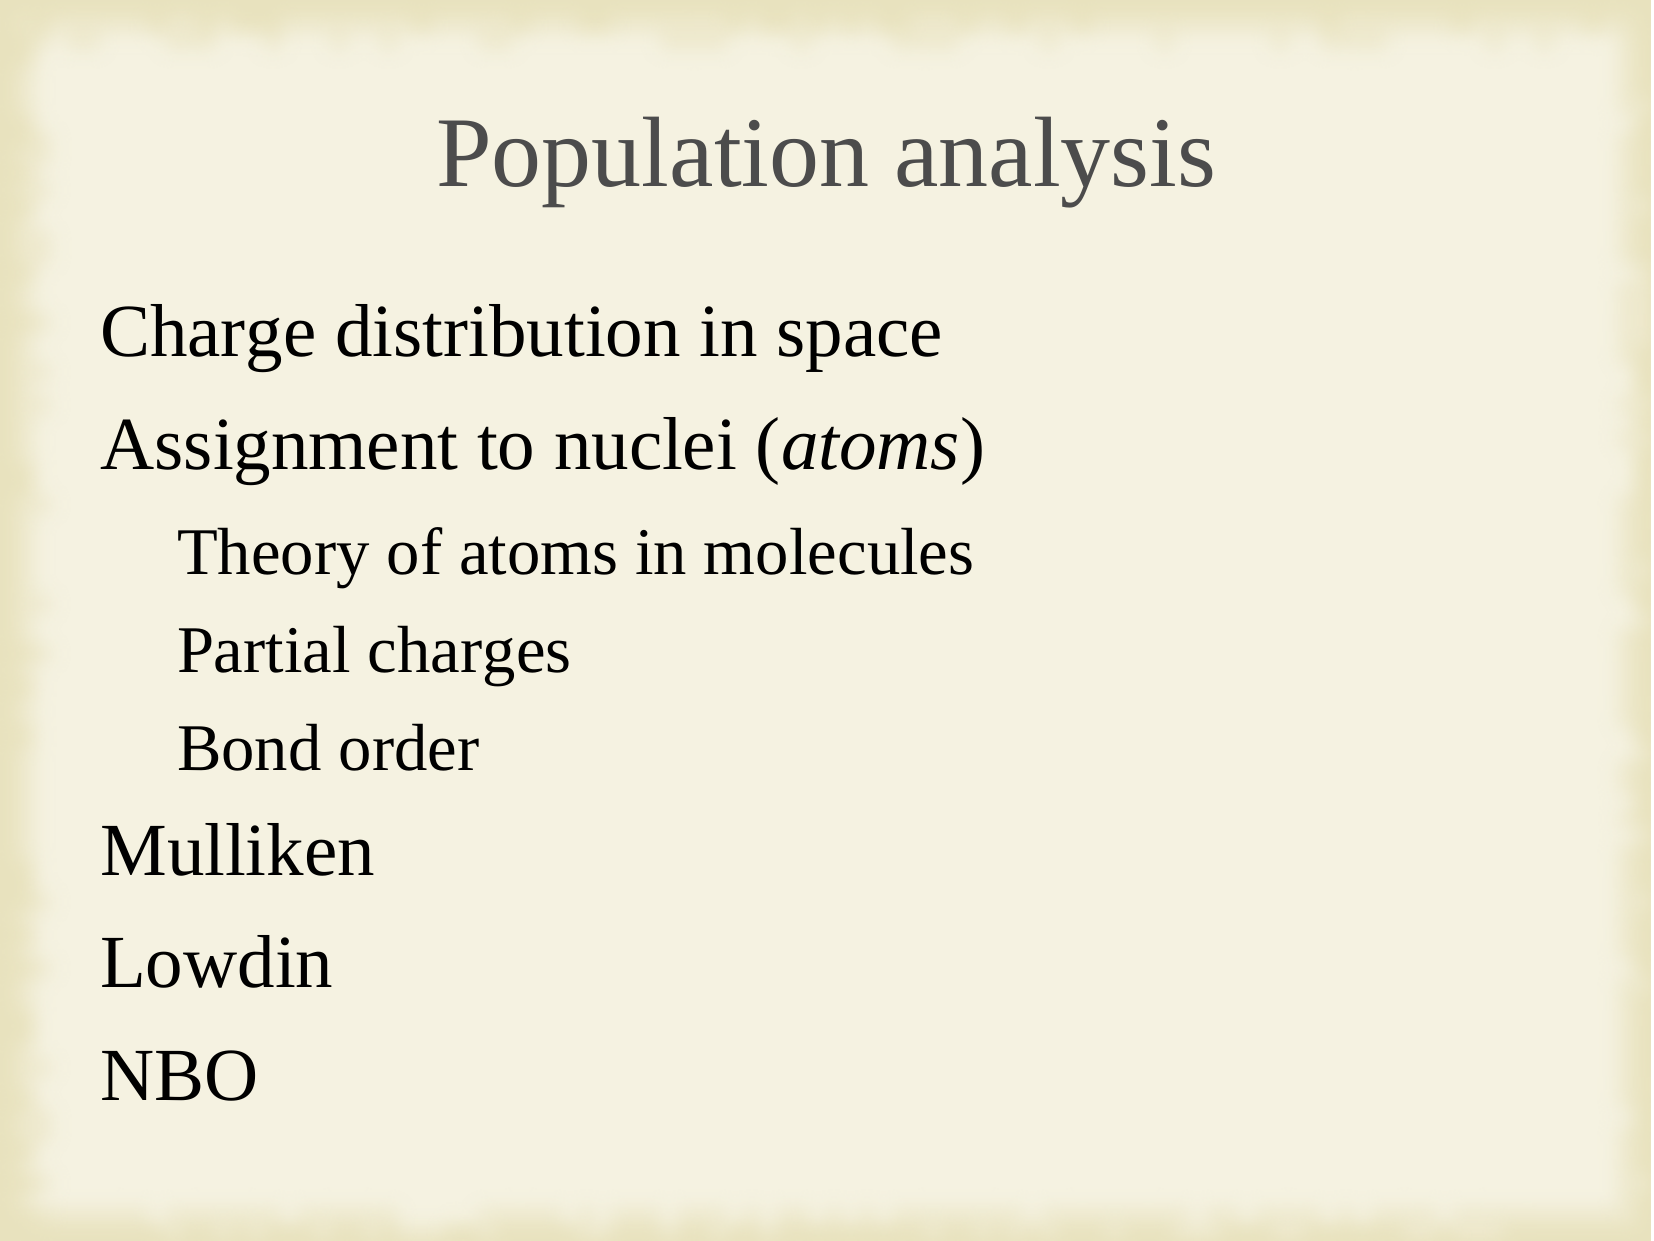

# Population analysis
Charge distribution in space
Assignment to nuclei (atoms)
Theory of atoms in molecules
Partial charges
Bond order
Mulliken
Lowdin
NBO